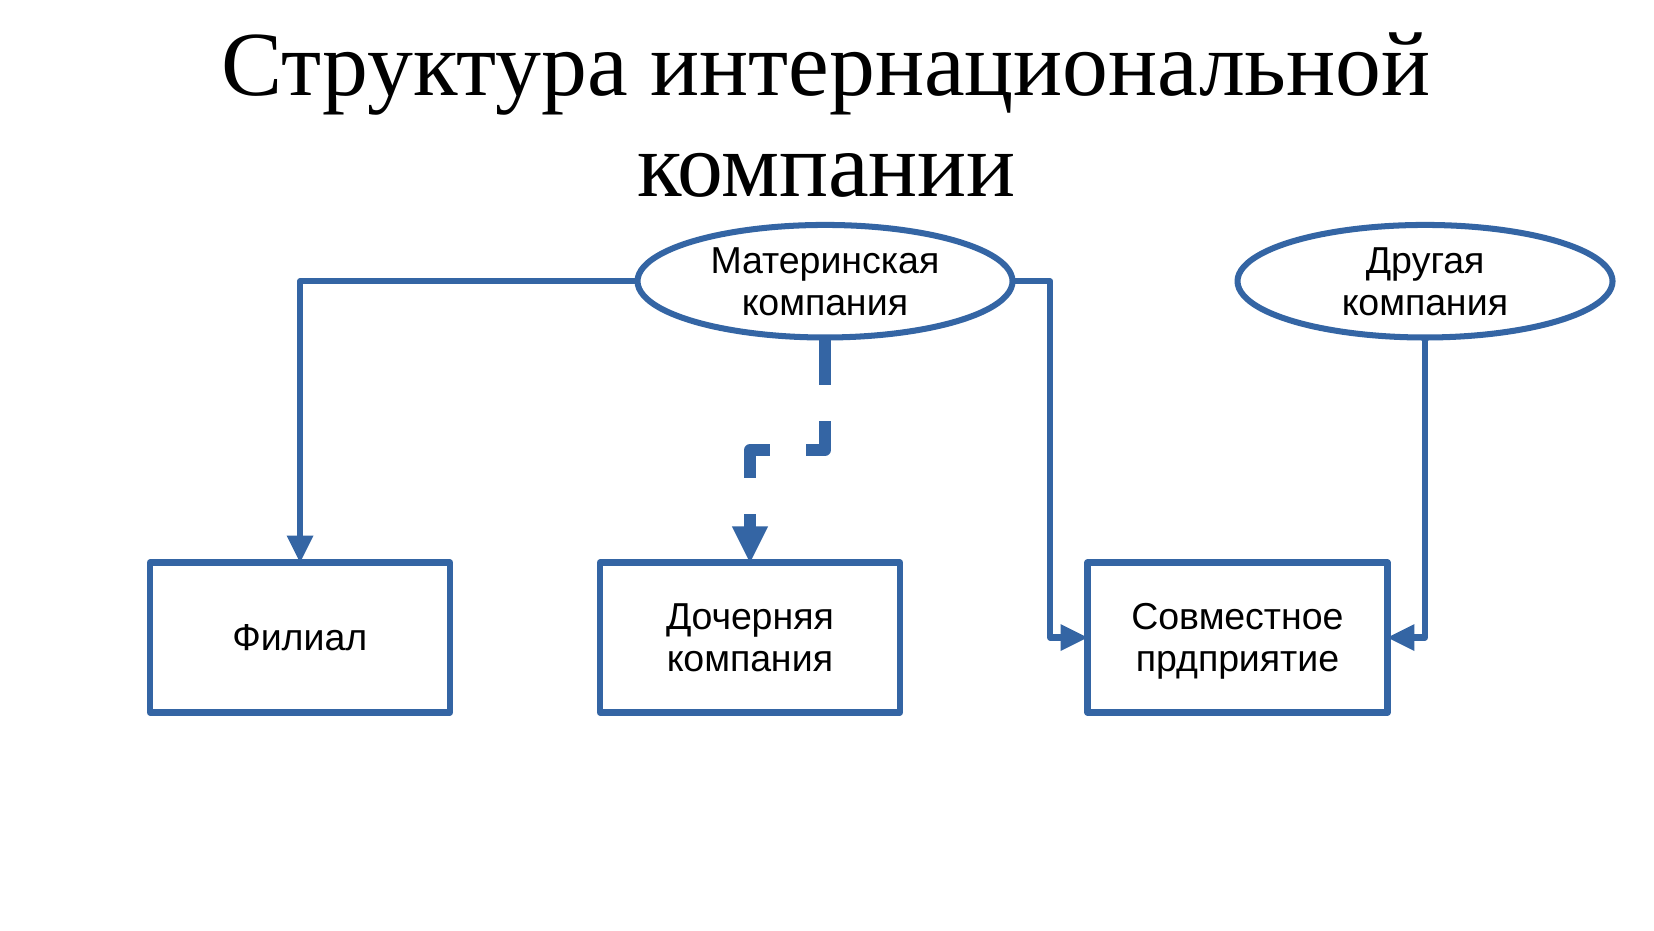

# Структура интернациональной компании
Материнская компания
Другая компания
Филиал
Дочерняя компания
Совместное прдприятие